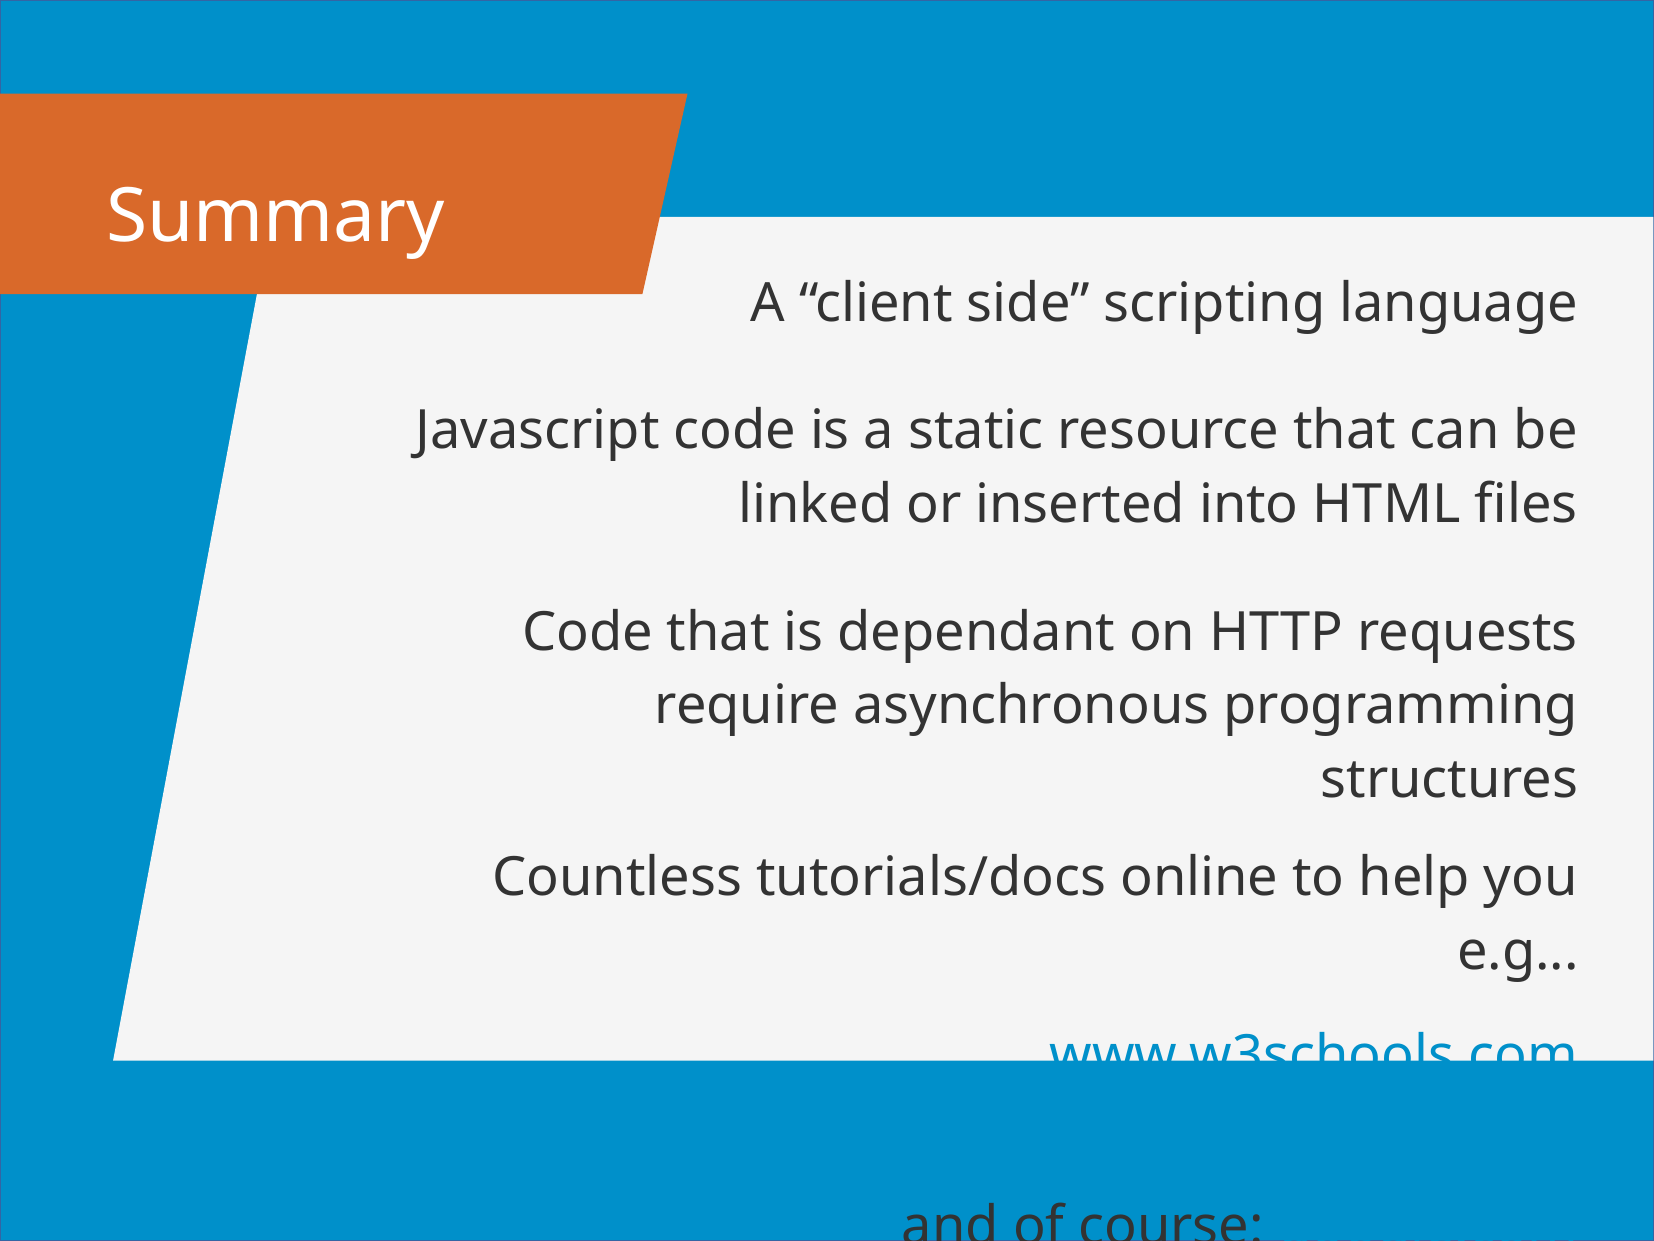

Summary
A “client side” scripting language
Javascript code is a static resource that can be linked or inserted into HTML files
Code that is dependant on HTTP requests require asynchronous programming structures
Countless tutorials/docs online to help you e.g...
www.w3schools.com
jquery.com
and of course: google.com
13